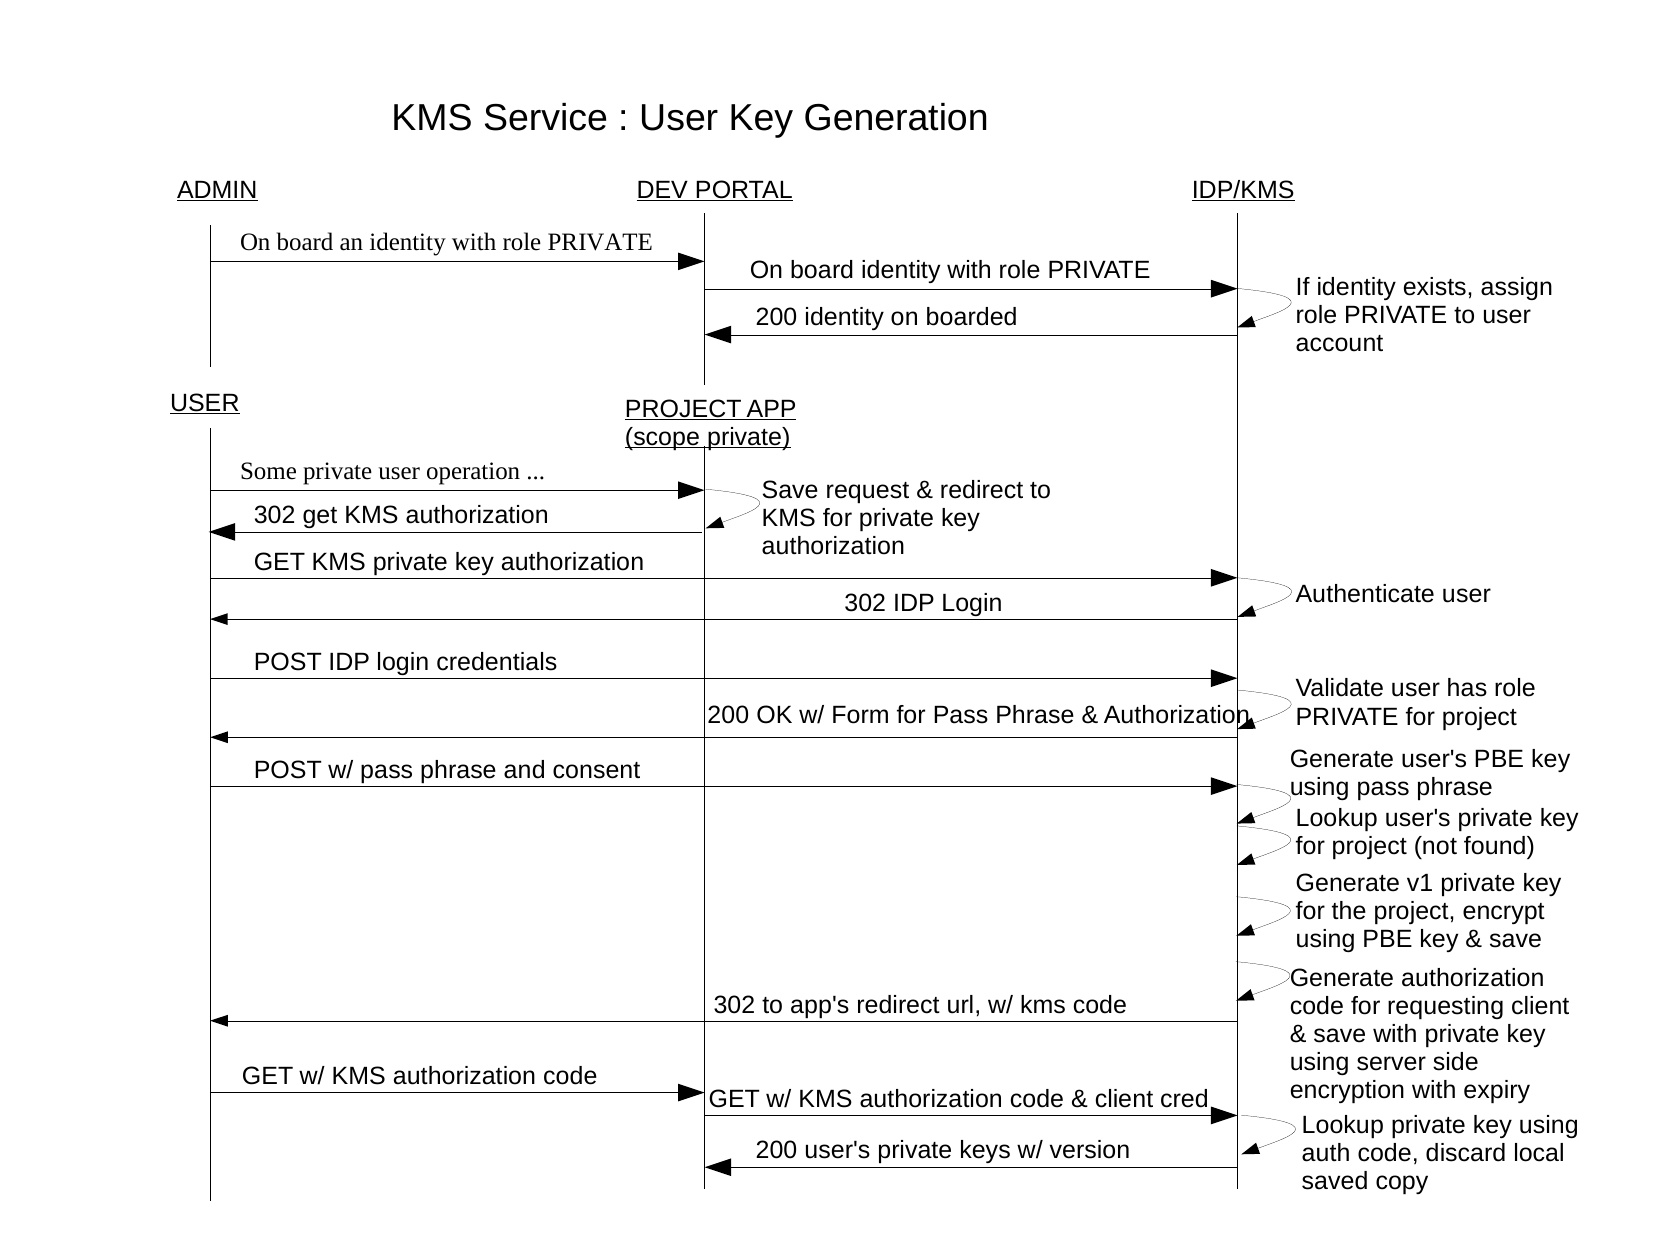

KMS Service : User Key Generation
ADMIN
DEV PORTAL
IDP/KMS
On board an identity with role PRIVATE
On board identity with role PRIVATE
If identity exists, assign role PRIVATE to user account
200 identity on boarded
USER
PROJECT APP (scope private)
Some private user operation ...
Save request & redirect to KMS for private key authorization
302 get KMS authorization
GET KMS private key authorization
Authenticate user
302 IDP Login
POST IDP login credentials
Validate user has role PRIVATE for project
200 OK w/ Form for Pass Phrase & Authorization
Generate user's PBE key using pass phrase
POST w/ pass phrase and consent
Lookup user's private key for project (not found)
Generate v1 private key for the project, encrypt using PBE key & save
Generate authorization code for requesting client & save with private key using server side encryption with expiry
302 to app's redirect url, w/ kms code
GET w/ KMS authorization code
GET w/ KMS authorization code & client cred
Lookup private key using auth code, discard local saved copy
200 user's private keys w/ version